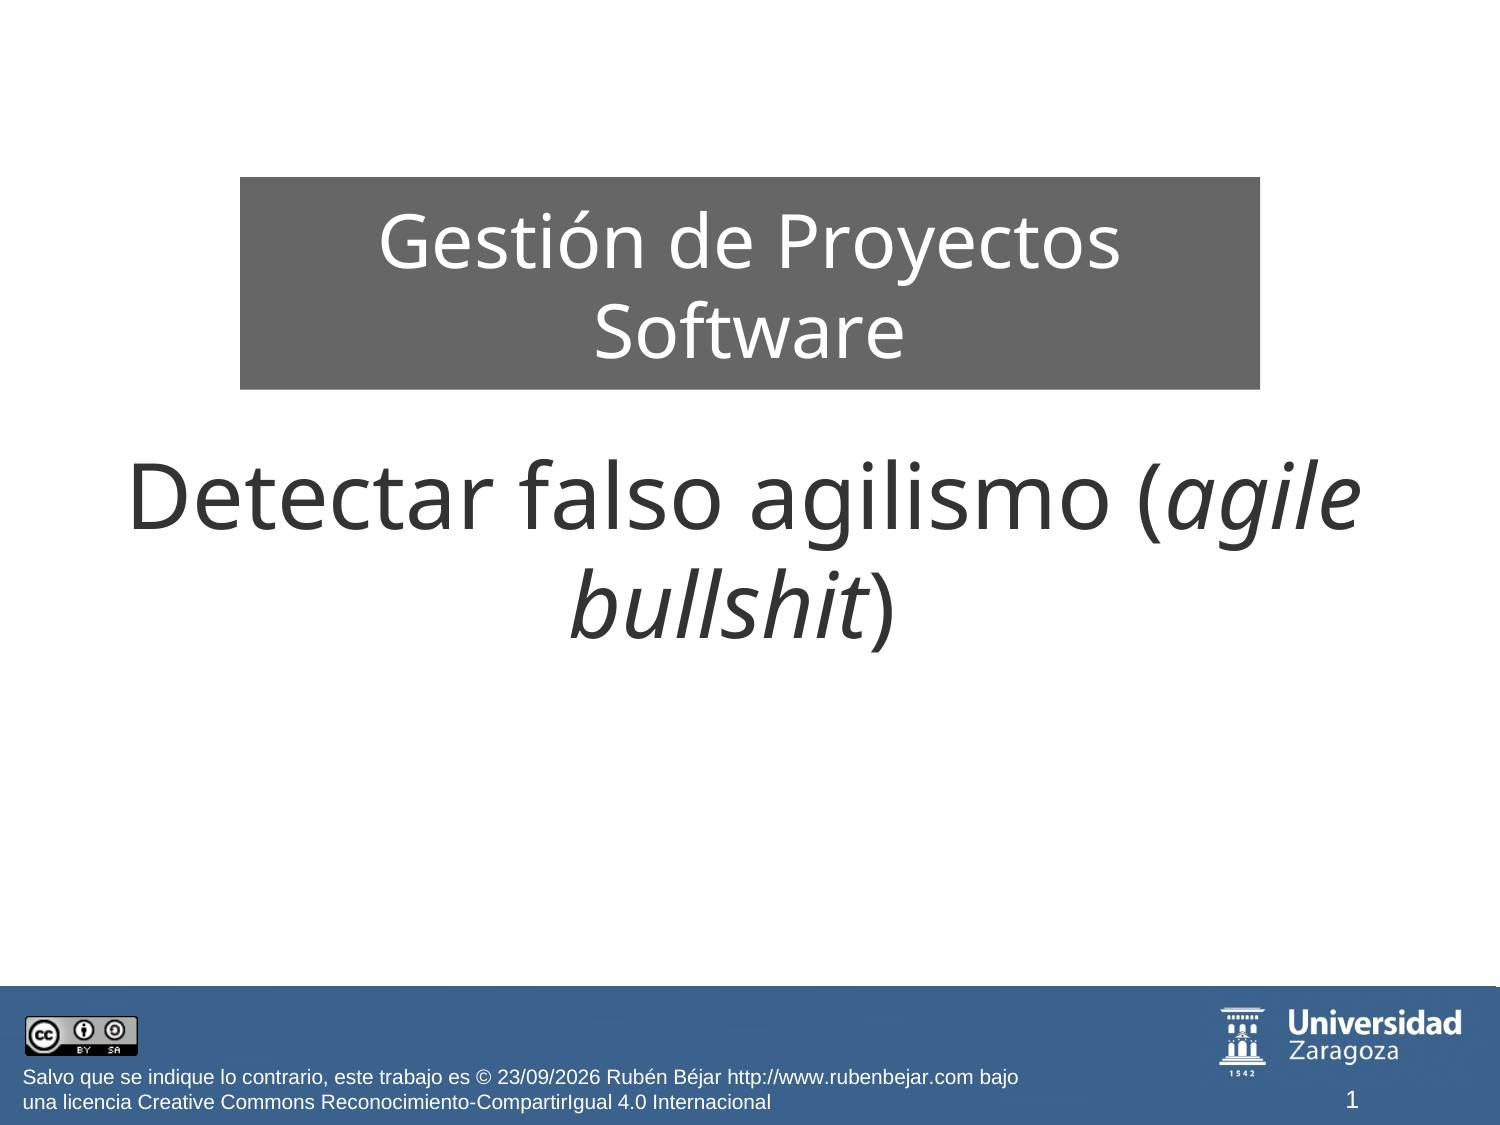

Gestión de Proyectos Software
Detectar falso agilismo (agile bullshit)